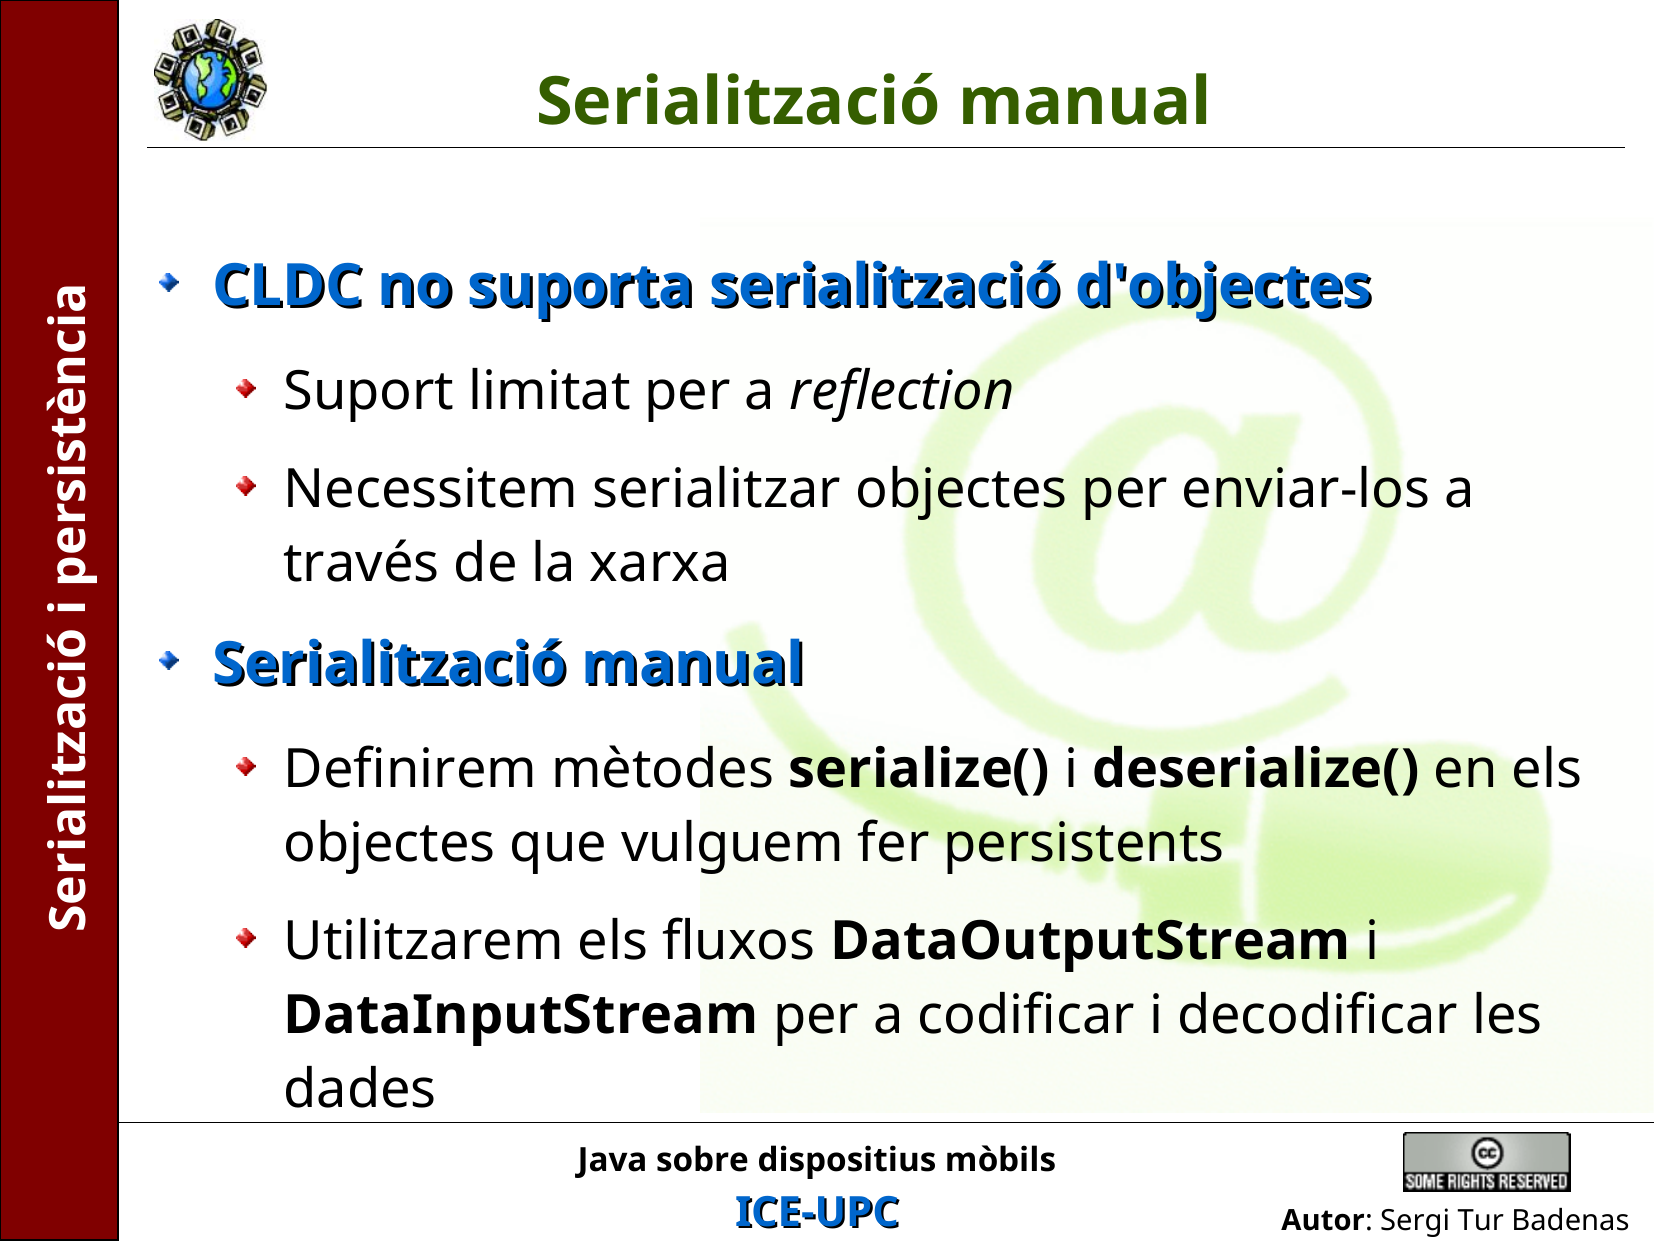

# Serialització manual
CLDC no suporta serialització d'objectes
Suport limitat per a reflection
Necessitem serialitzar objectes per enviar-los a través de la xarxa
Serialització manual
Definirem mètodes serialize() i deserialize() en els objectes que vulguem fer persistents
Utilitzarem els fluxos DataOutputStream i DataInputStream per a codificar i decodificar les dades